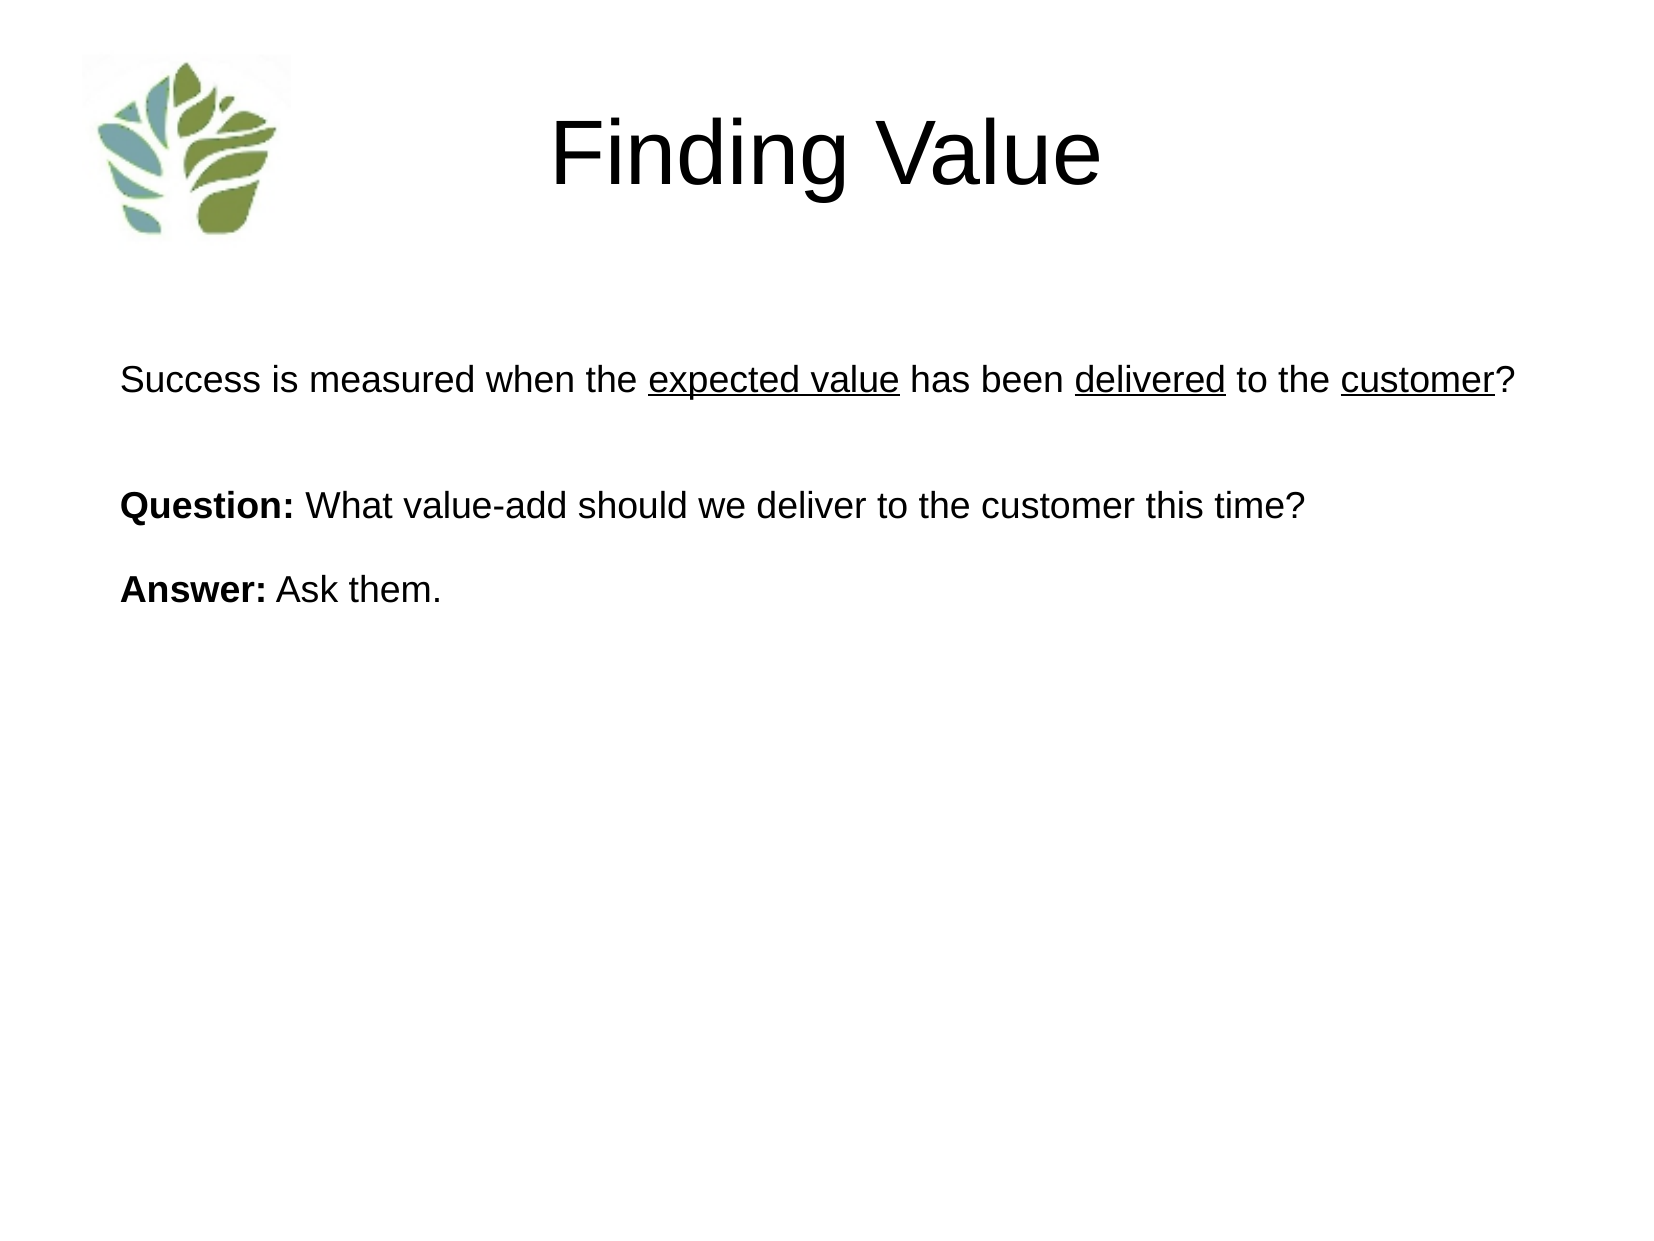

# Finding Value
Success is measured when the expected value has been delivered to the customer?
Question: What value-add should we deliver to the customer this time?
Answer: Ask them.